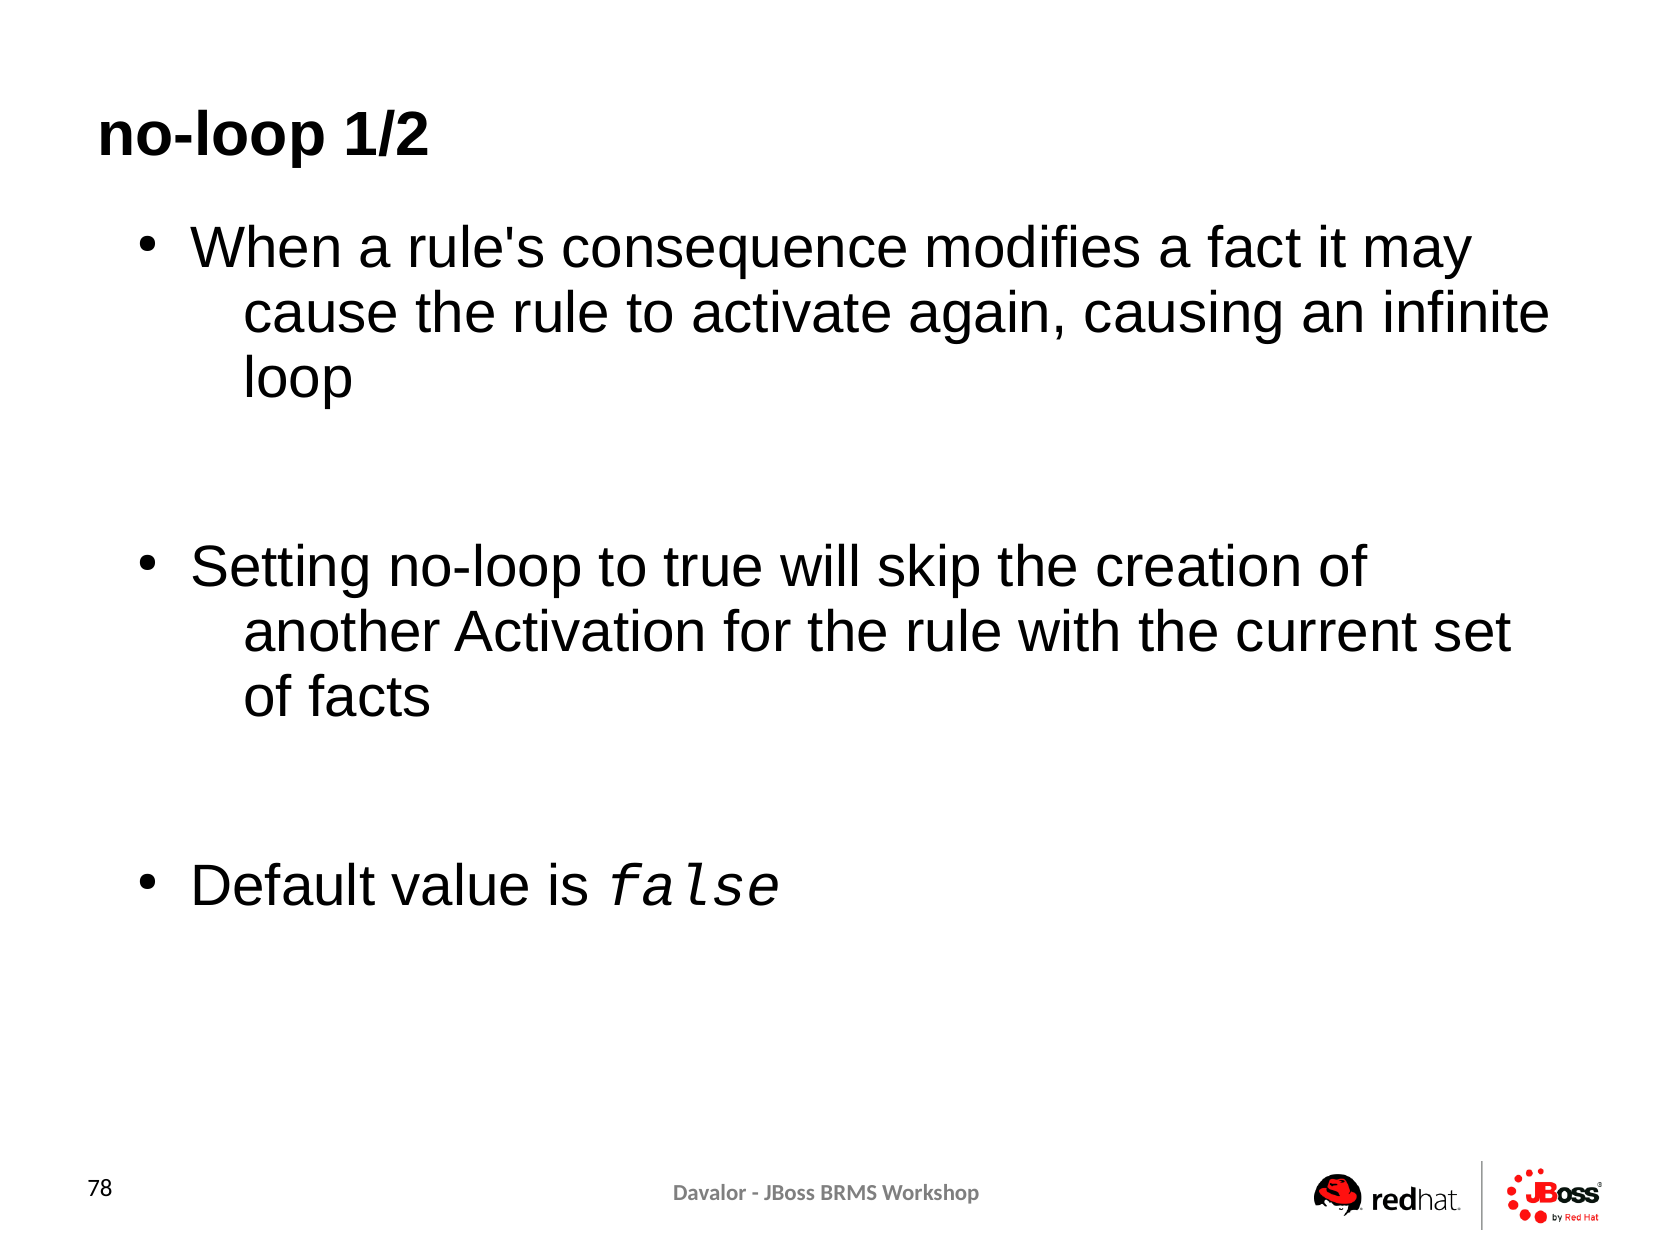

# no-loop 1/2
When a rule's consequence modifies a fact it may cause the rule to activate again, causing an infinite loop
Setting no-loop to true will skip the creation of another Activation for the rule with the current set of facts
Default value is false